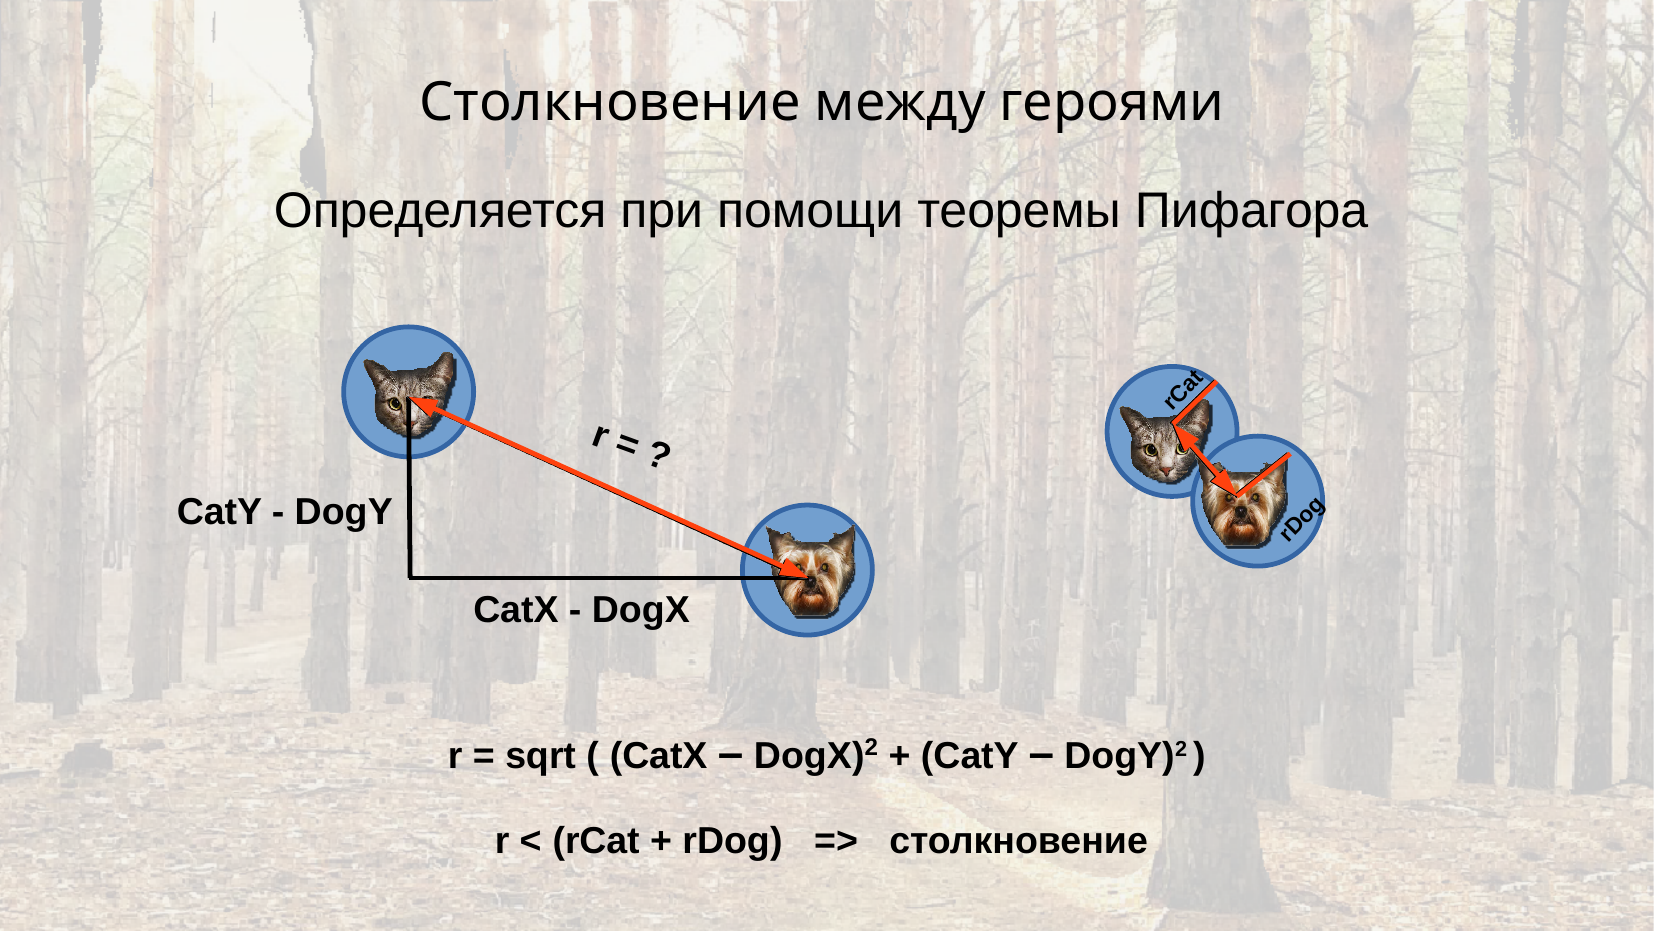

Столкновение между героями
 Определяется при помощи теоремы Пифагора
rCat
r = ?
CatY - DogY
rDog
CatX - DogX
r = sqrt ( (CatX – DogX)2 + (CatY – DogY)2 )
r < (rCat + rDog) => столкновение